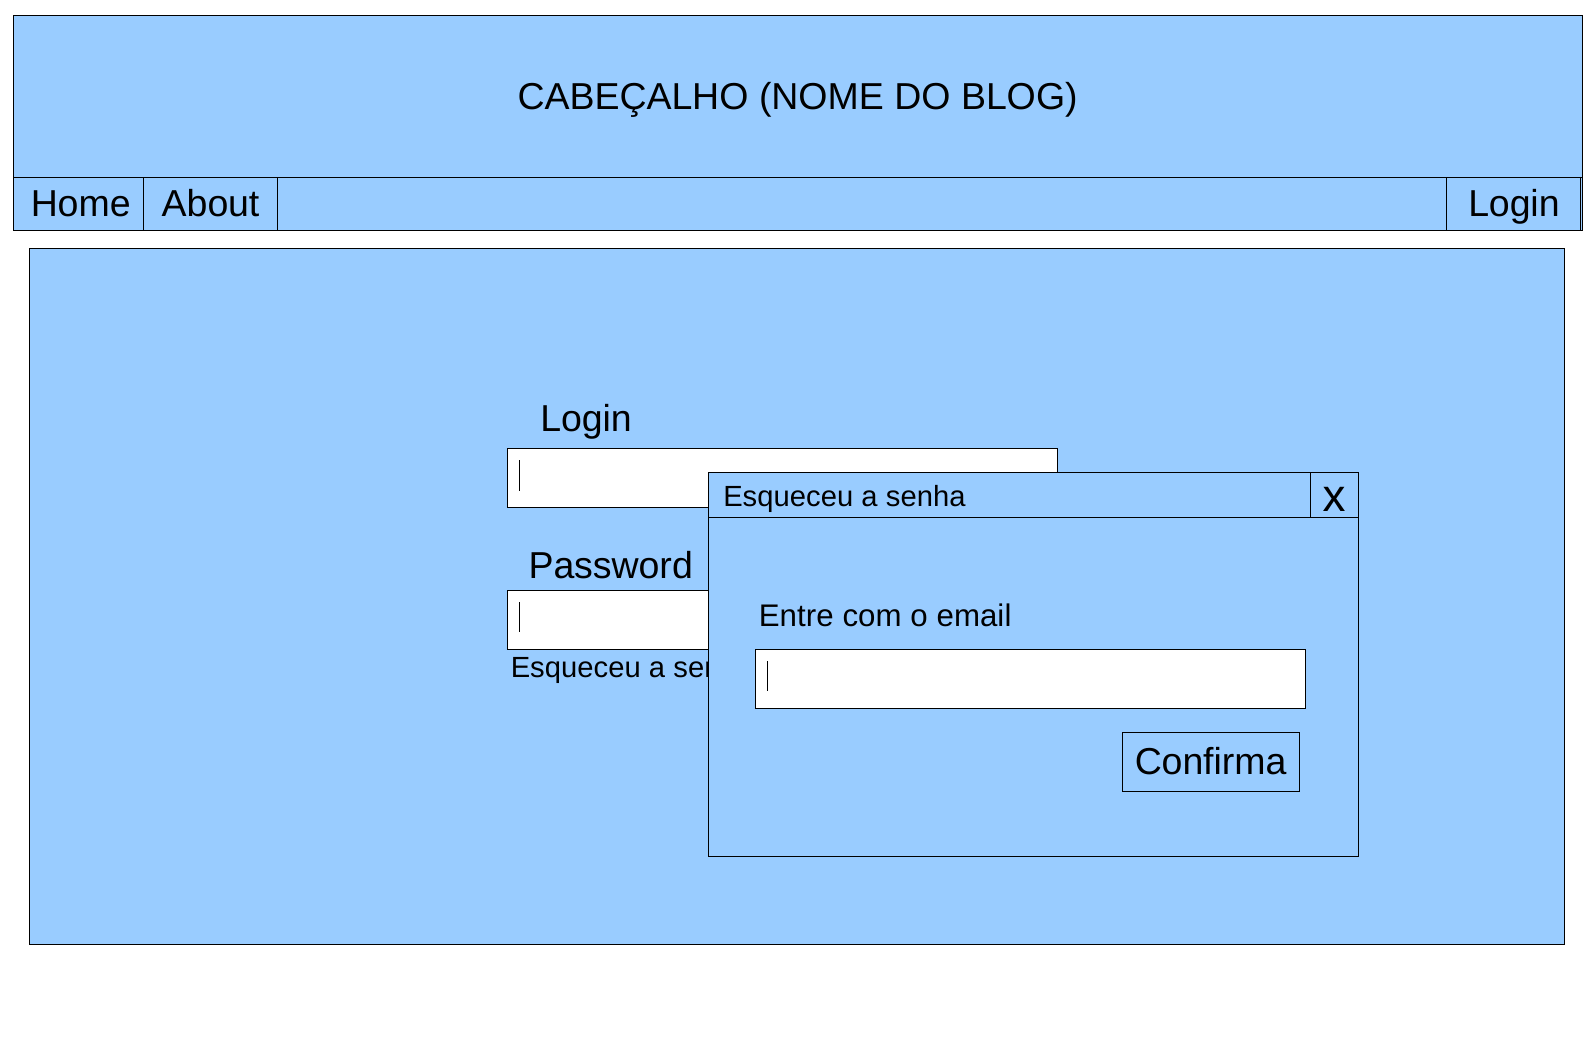

CABEÇALHO (NOME DO BLOG)
Home
About
Login
Login
Esqueceu a senha
x
Password
Entre com o email
Esqueceu a senha? Clique aqui.
Confirma
Confirma